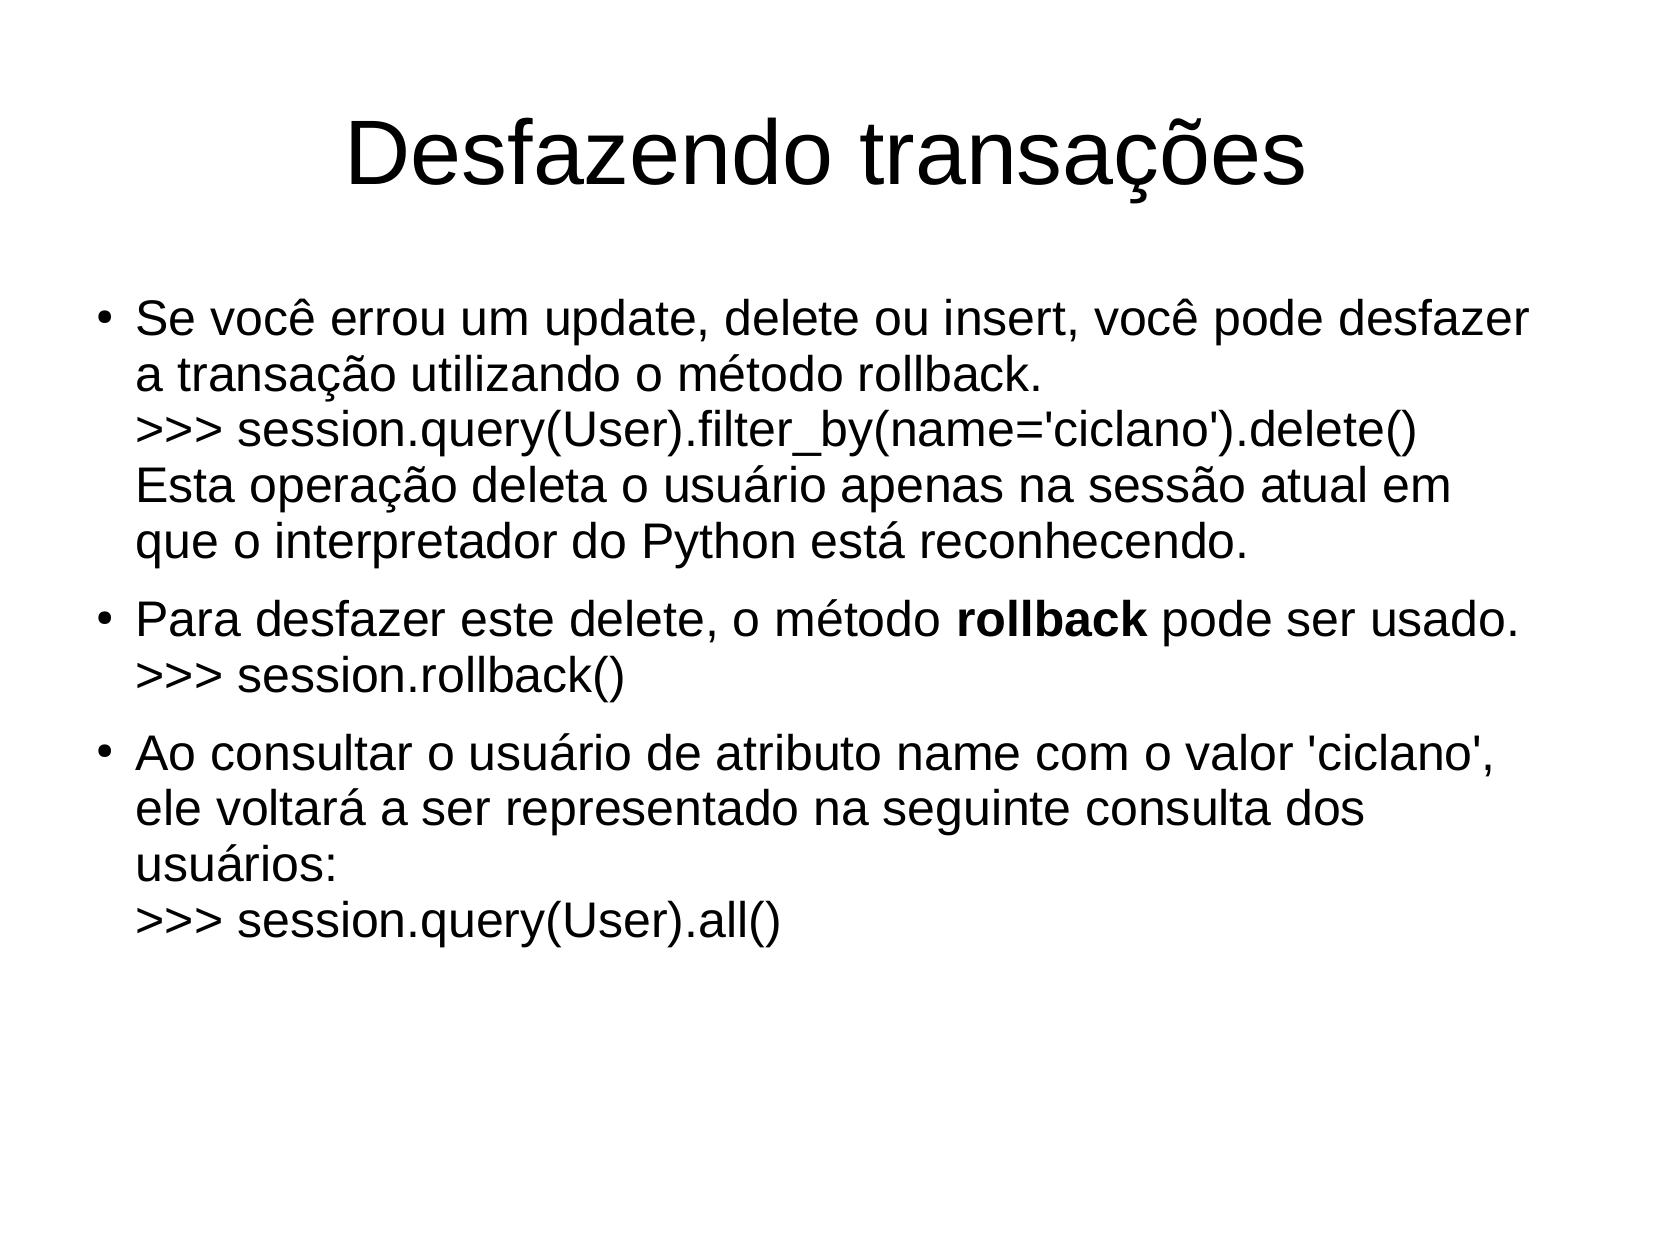

# Desfazendo transações
Se você errou um update, delete ou insert, você pode desfazer a transação utilizando o método rollback.
>>> session.query(User).filter_by(name='ciclano').delete()
Esta operação deleta o usuário apenas na sessão atual em que o interpretador do Python está reconhecendo.
Para desfazer este delete, o método rollback pode ser usado.
>>> session.rollback()
Ao consultar o usuário de atributo name com o valor 'ciclano', ele voltará a ser representado na seguinte consulta dos usuários:
>>> session.query(User).all()